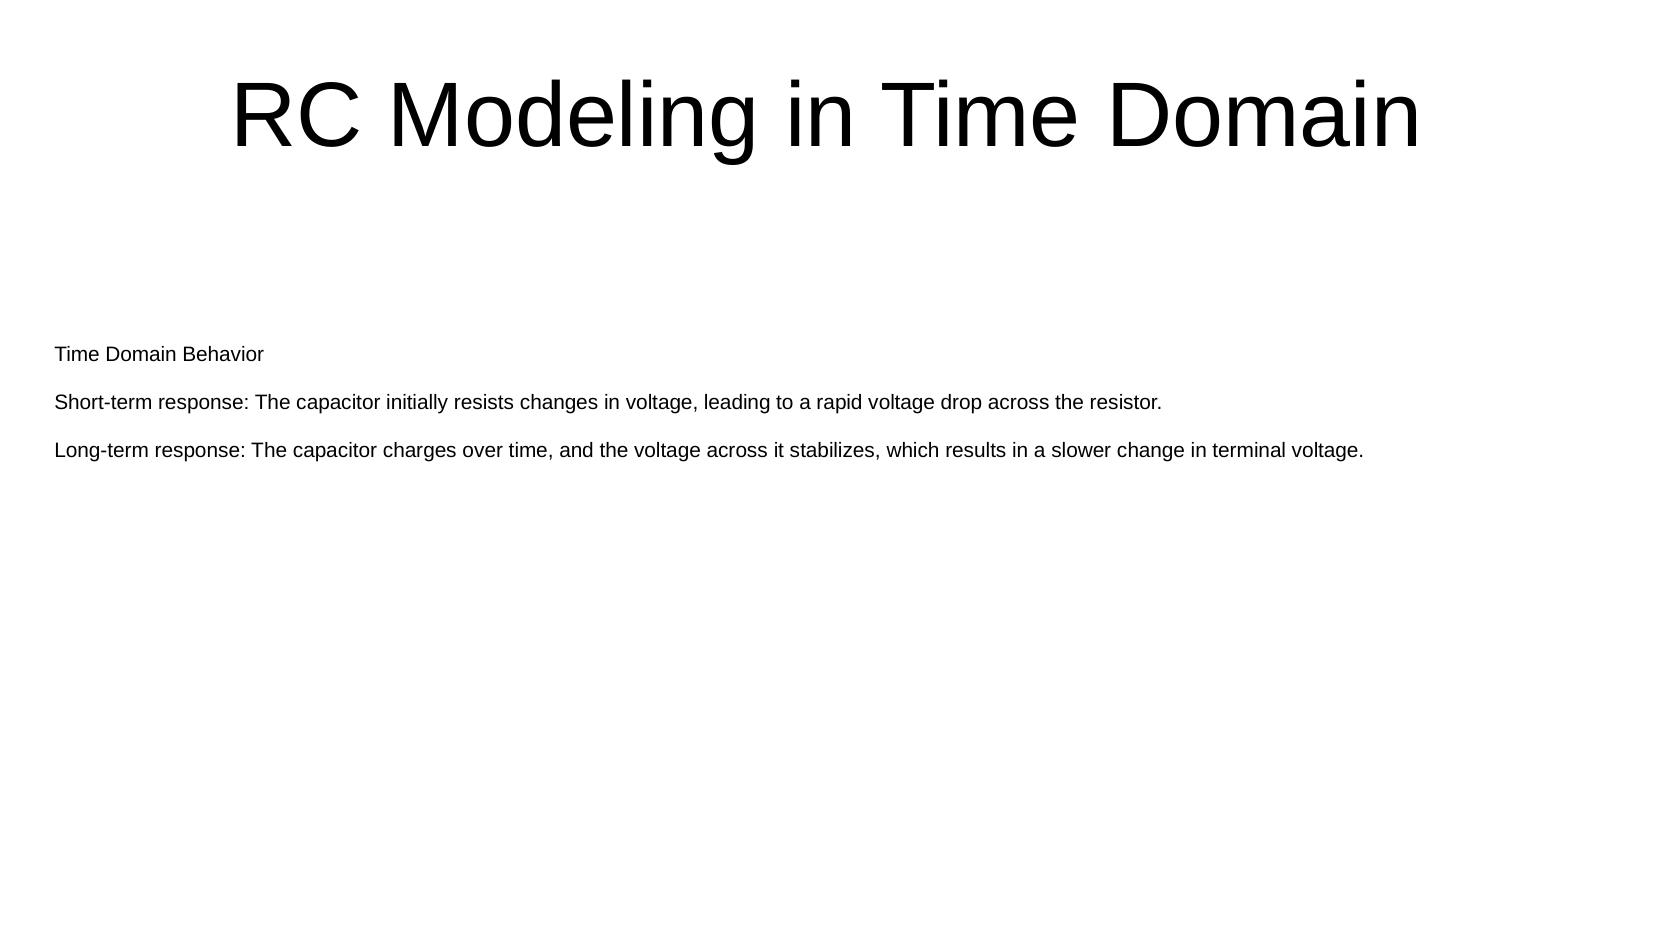

# RC Modeling in Time Domain
Time Domain Behavior
Short-term response: The capacitor initially resists changes in voltage, leading to a rapid voltage drop across the resistor.
Long-term response: The capacitor charges over time, and the voltage across it stabilizes, which results in a slower change in terminal voltage.